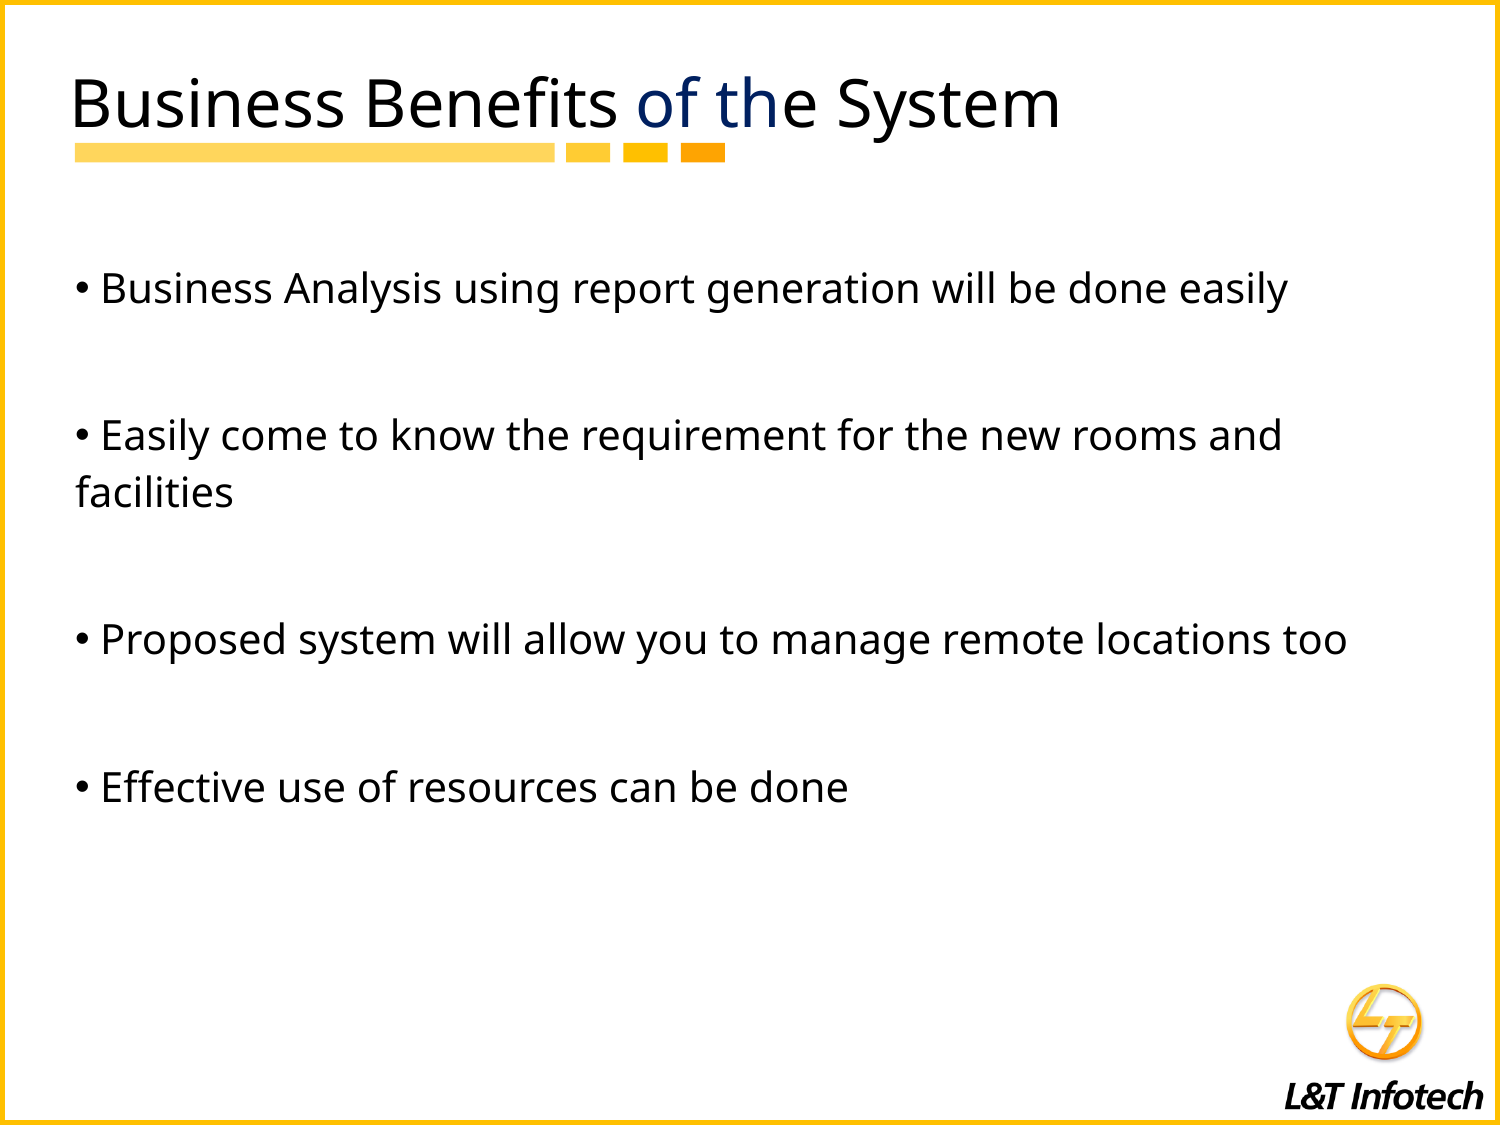

# Business Benefits of the System
 Business Analysis using report generation will be done easily
 Easily come to know the requirement for the new rooms and facilities
 Proposed system will allow you to manage remote locations too
 Effective use of resources can be done